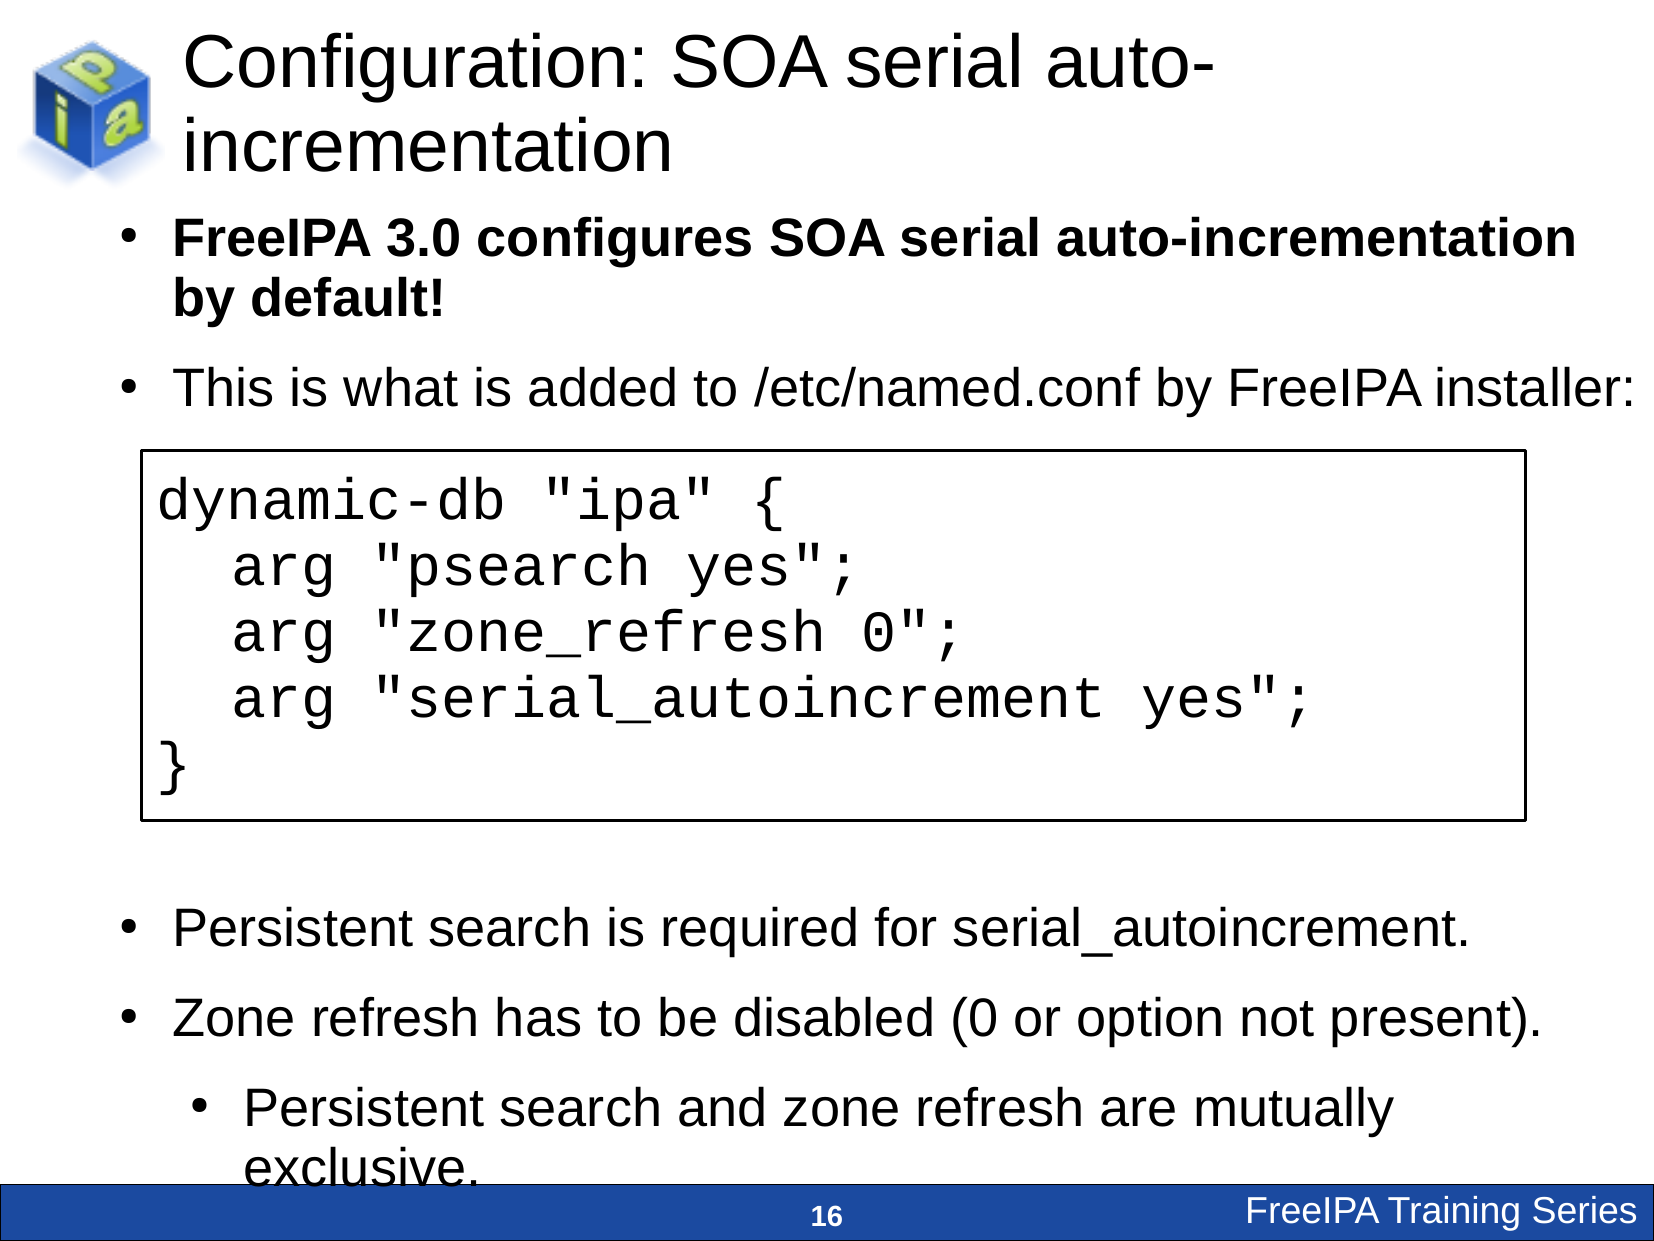

# Configuration: SOA serial auto-incrementation
FreeIPA 3.0 configures SOA serial auto-incrementation
by default!
This is what is added to /etc/named.conf by FreeIPA installer:
Persistent search is required for serial_autoincrement.
Zone refresh has to be disabled (0 or option not present).
Persistent search and zone refresh are mutually
exclusive.
dynamic-db "ipa" {
	arg "psearch yes";
	arg "zone_refresh 0";
	arg "serial_autoincrement yes";
}
16